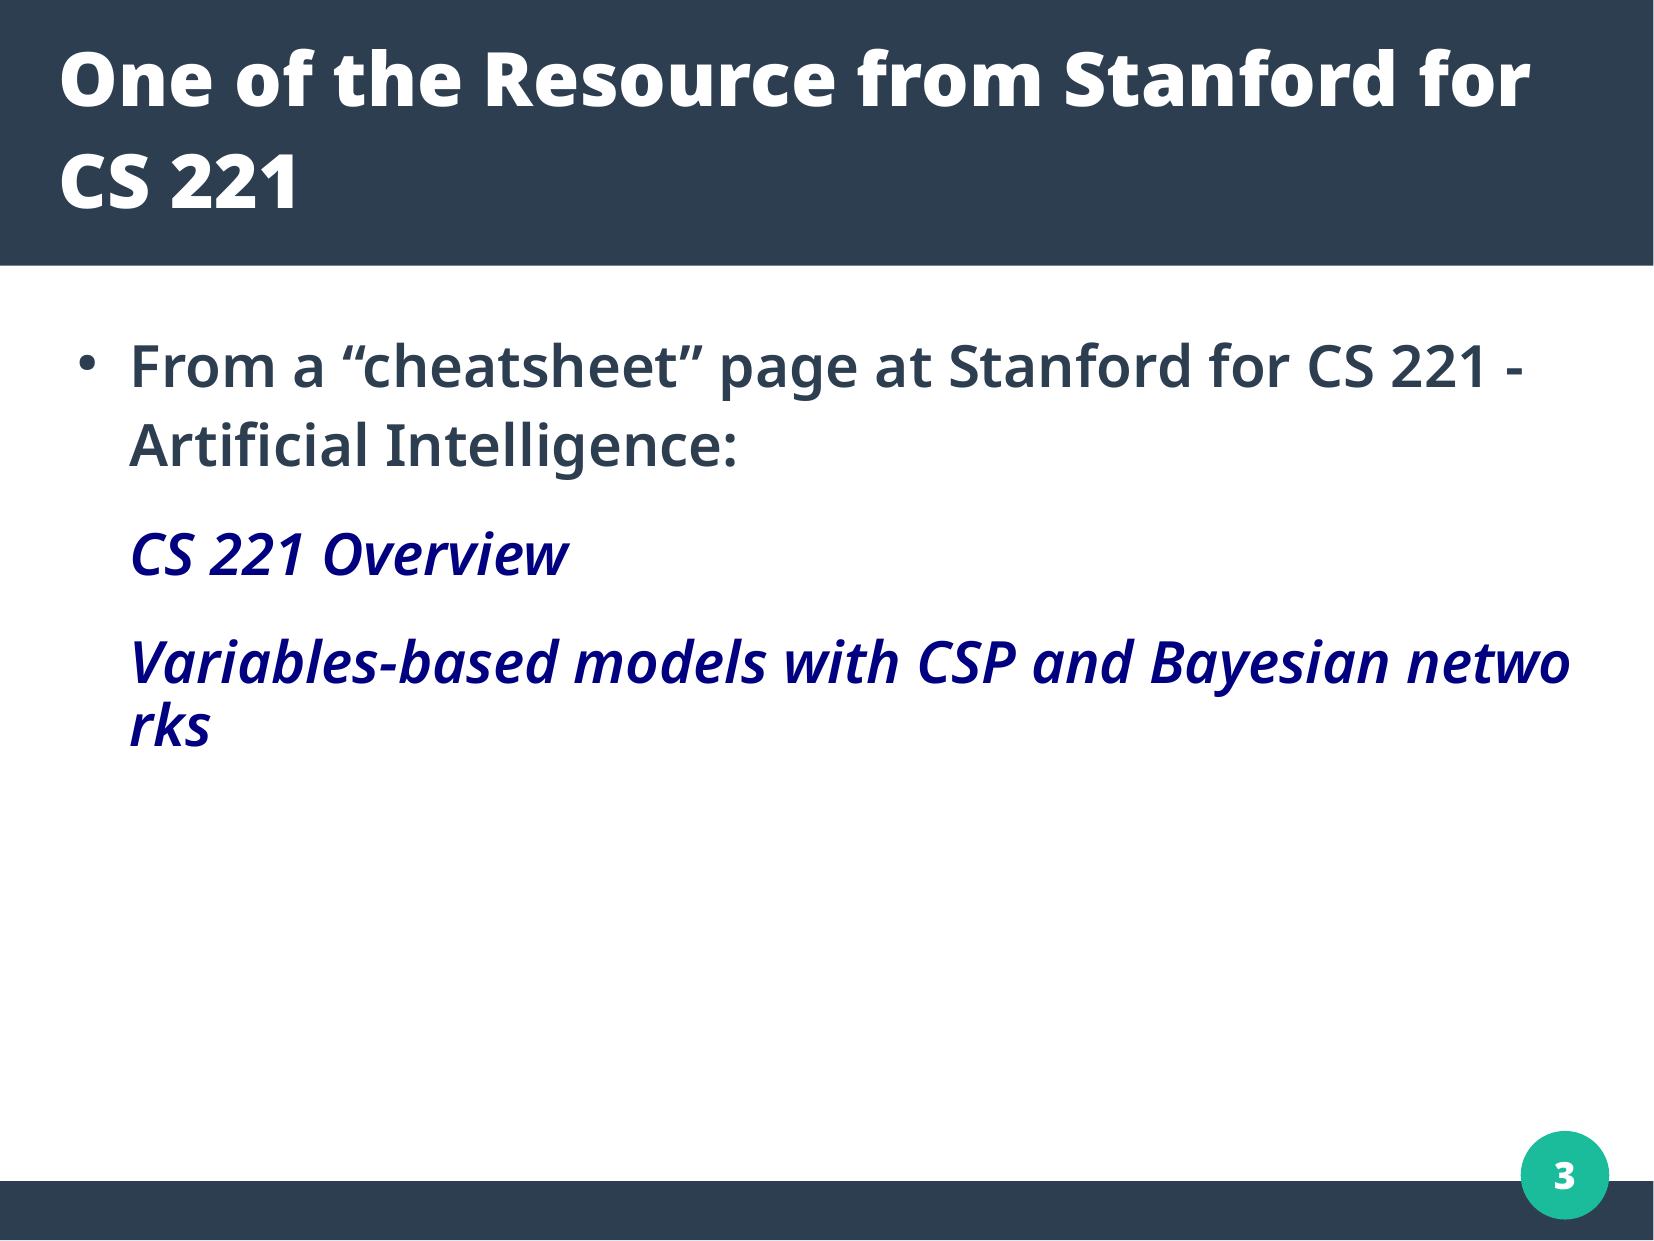

# One of the Resource from Stanford for CS 221
From a “cheatsheet” page at Stanford for CS 221 - Artificial Intelligence:
CS 221 Overview
Variables-based models with CSP and Bayesian networks
3